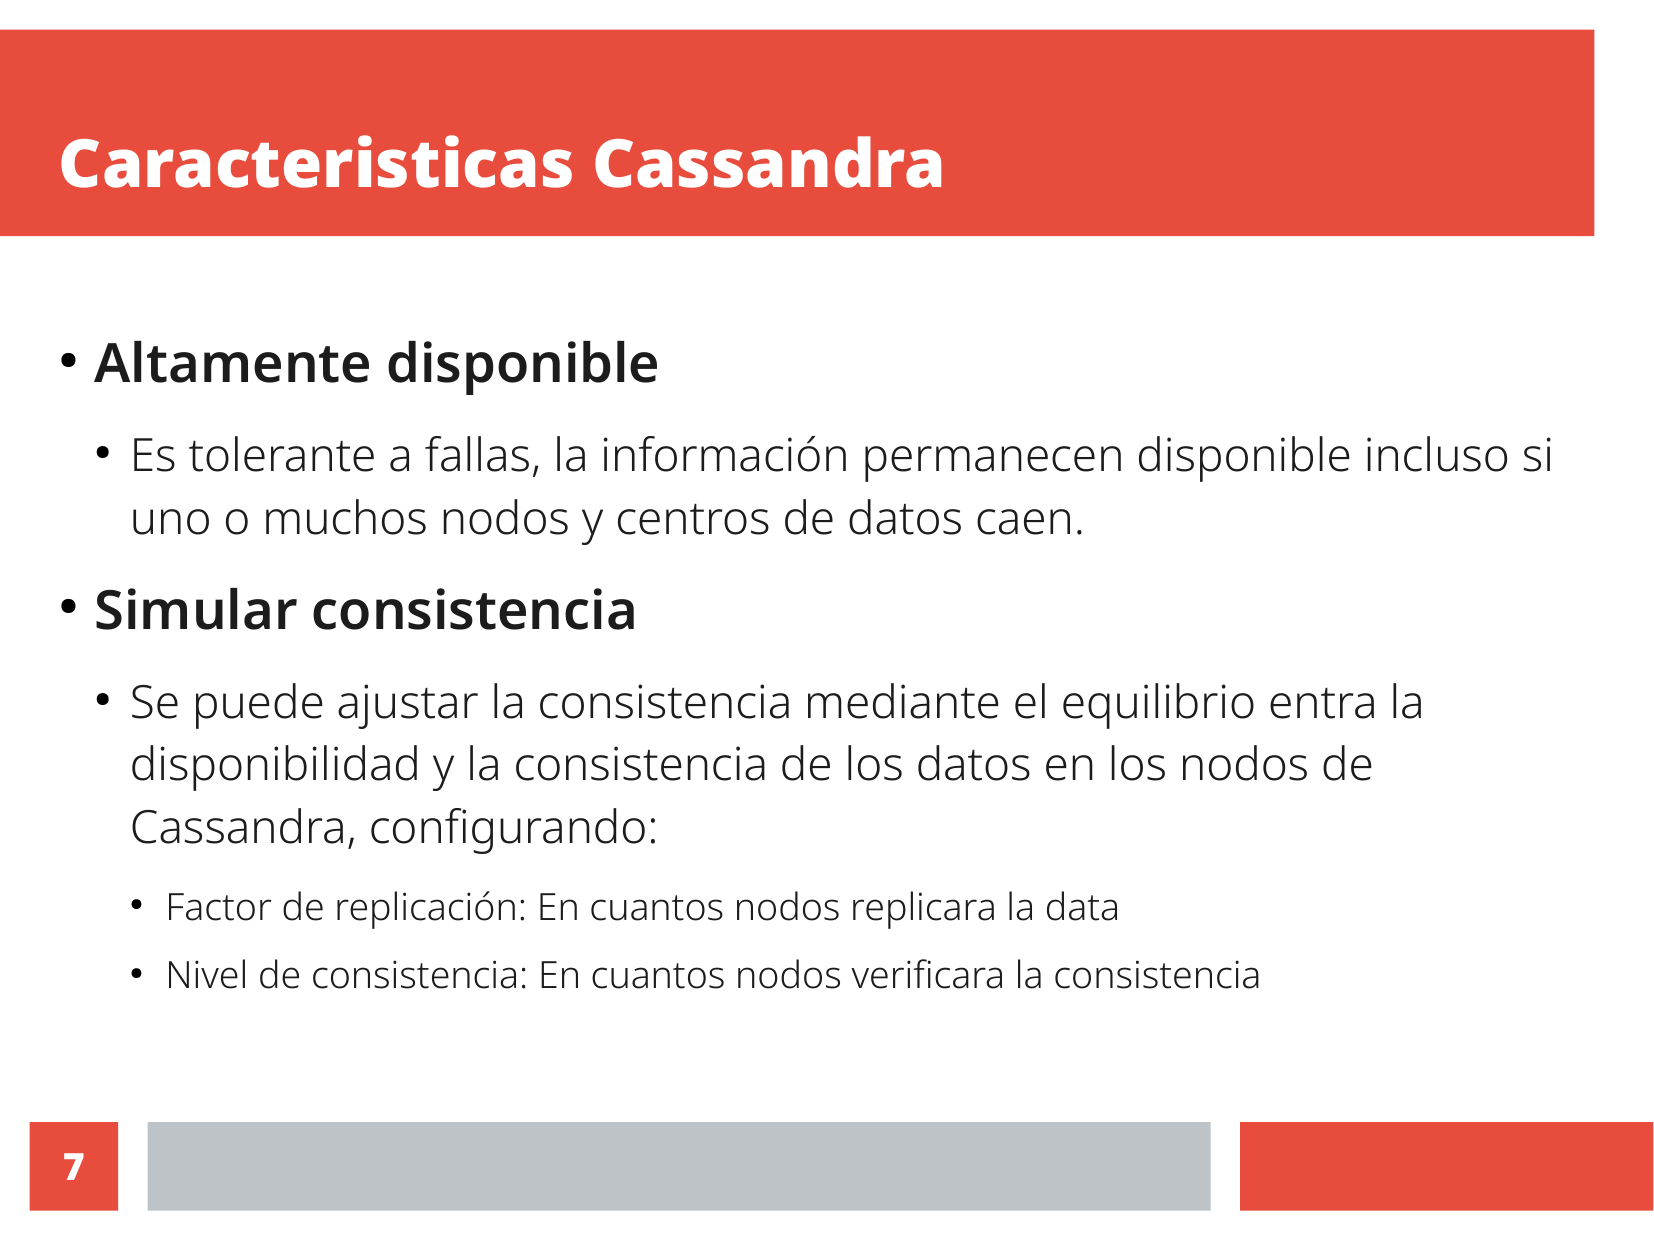

# Caracteristicas Cassandra
Altamente disponible
Es tolerante a fallas, la información permanecen disponible incluso si uno o muchos nodos y centros de datos caen.
Simular consistencia
Se puede ajustar la consistencia mediante el equilibrio entra la disponibilidad y la consistencia de los datos en los nodos de Cassandra, configurando:
Factor de replicación: En cuantos nodos replicara la data
Nivel de consistencia: En cuantos nodos verificara la consistencia
7